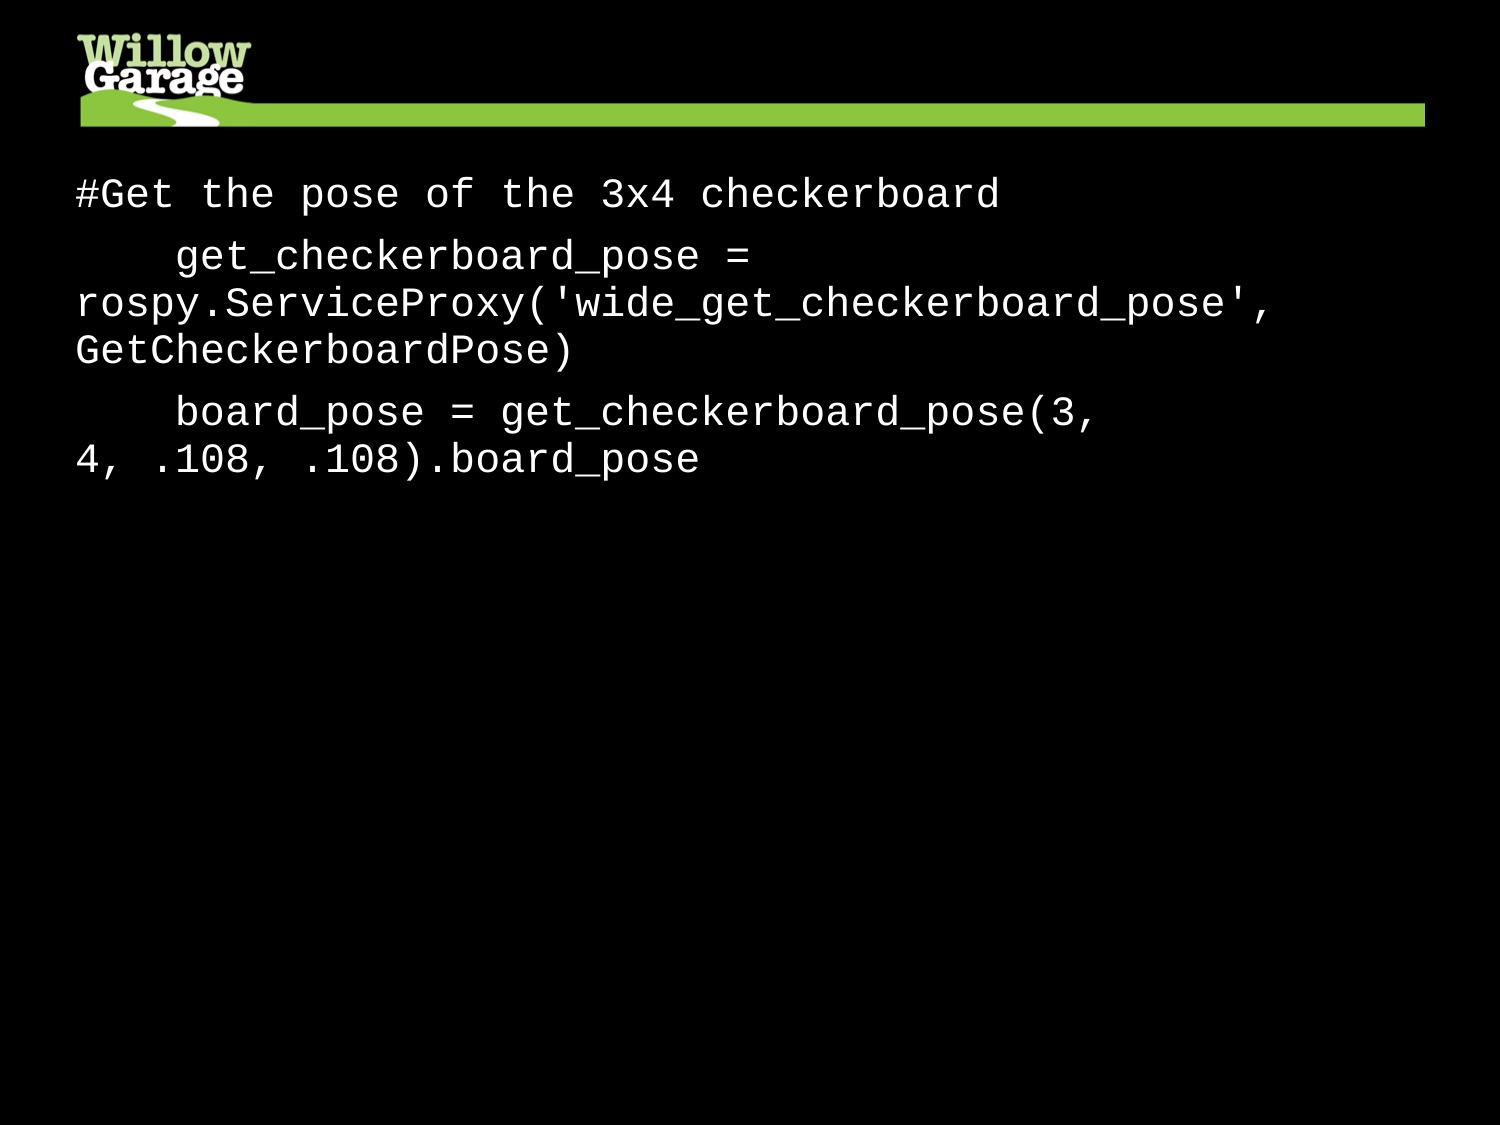

# #Get the pose of the 3x4 checkerboard
 get_checkerboard_pose = rospy.ServiceProxy('wide_get_checkerboard_pose', GetCheckerboardPose)
 board_pose = get_checkerboard_pose(3, 4, .108, .108).board_pose
19